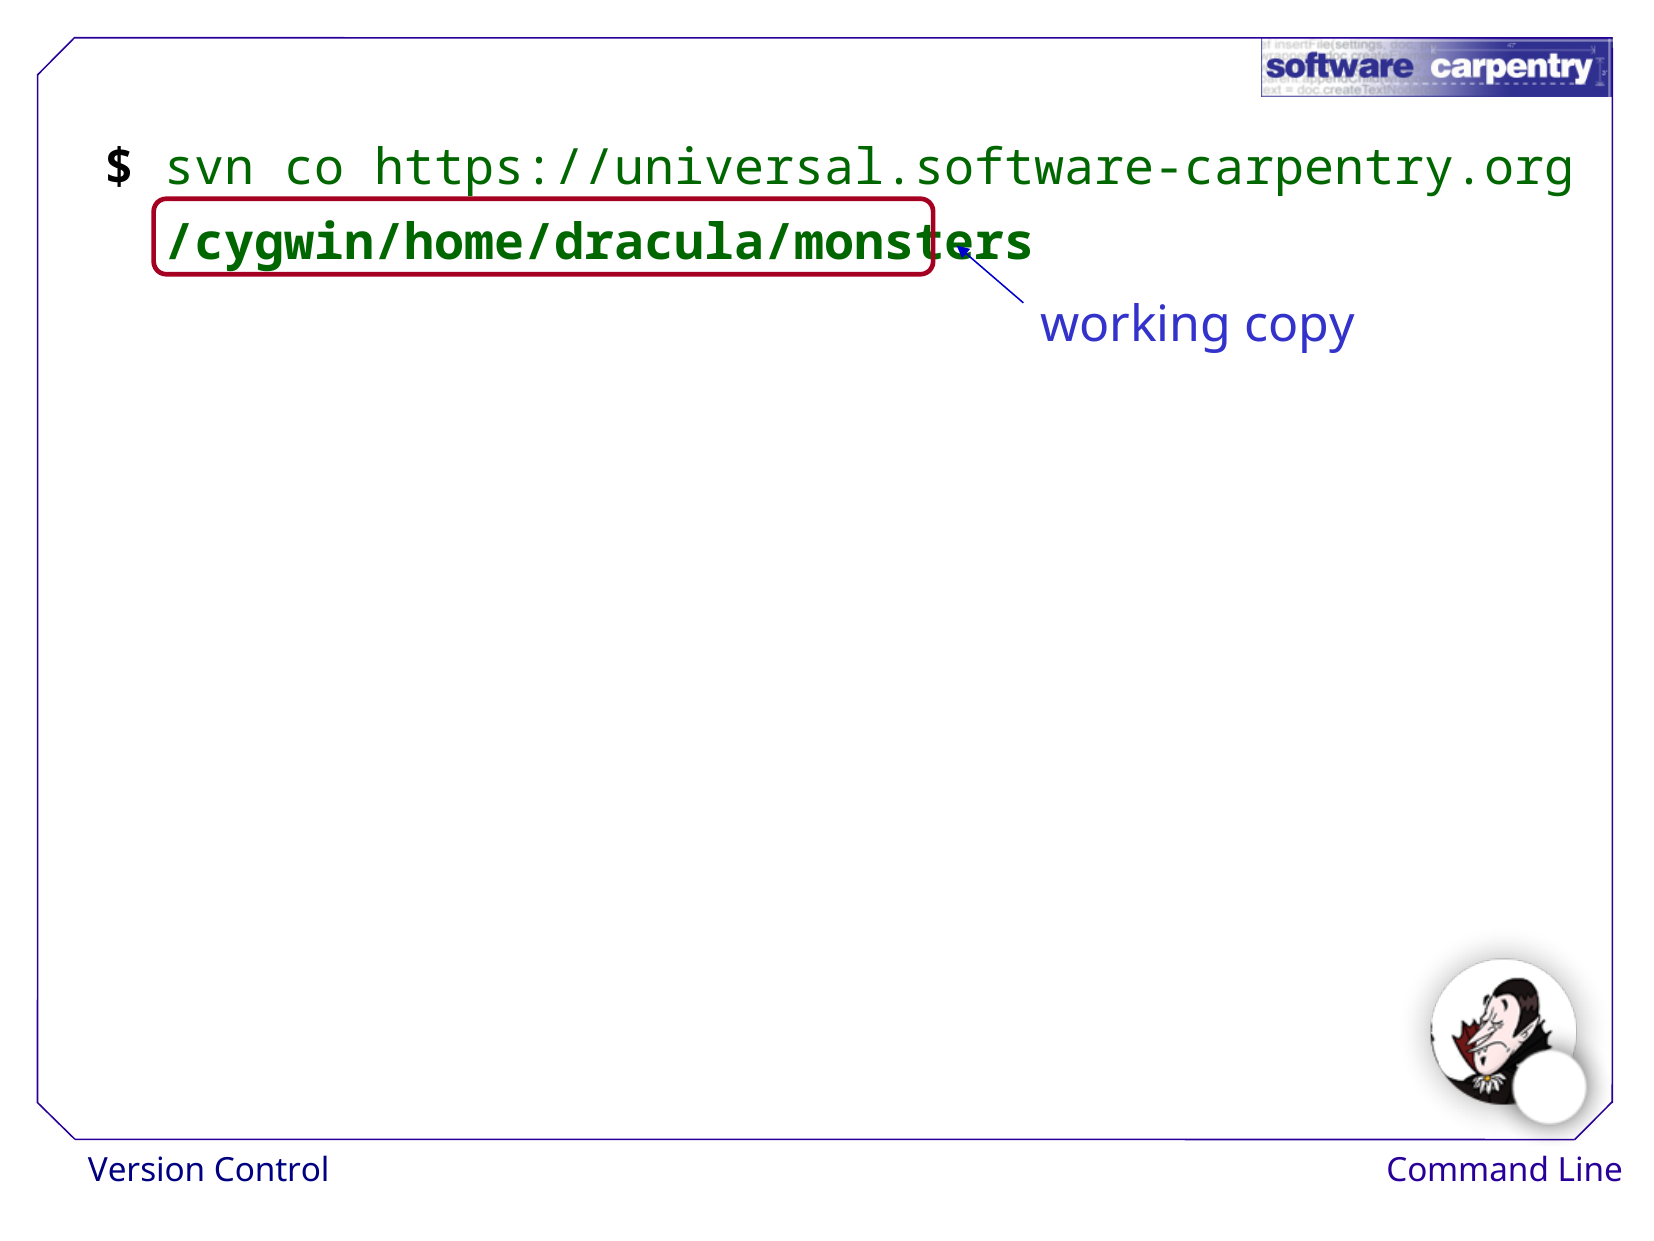

$ svn co https://universal.software-carpentry.org
 /cygwin/home/dracula/monsters
working copy